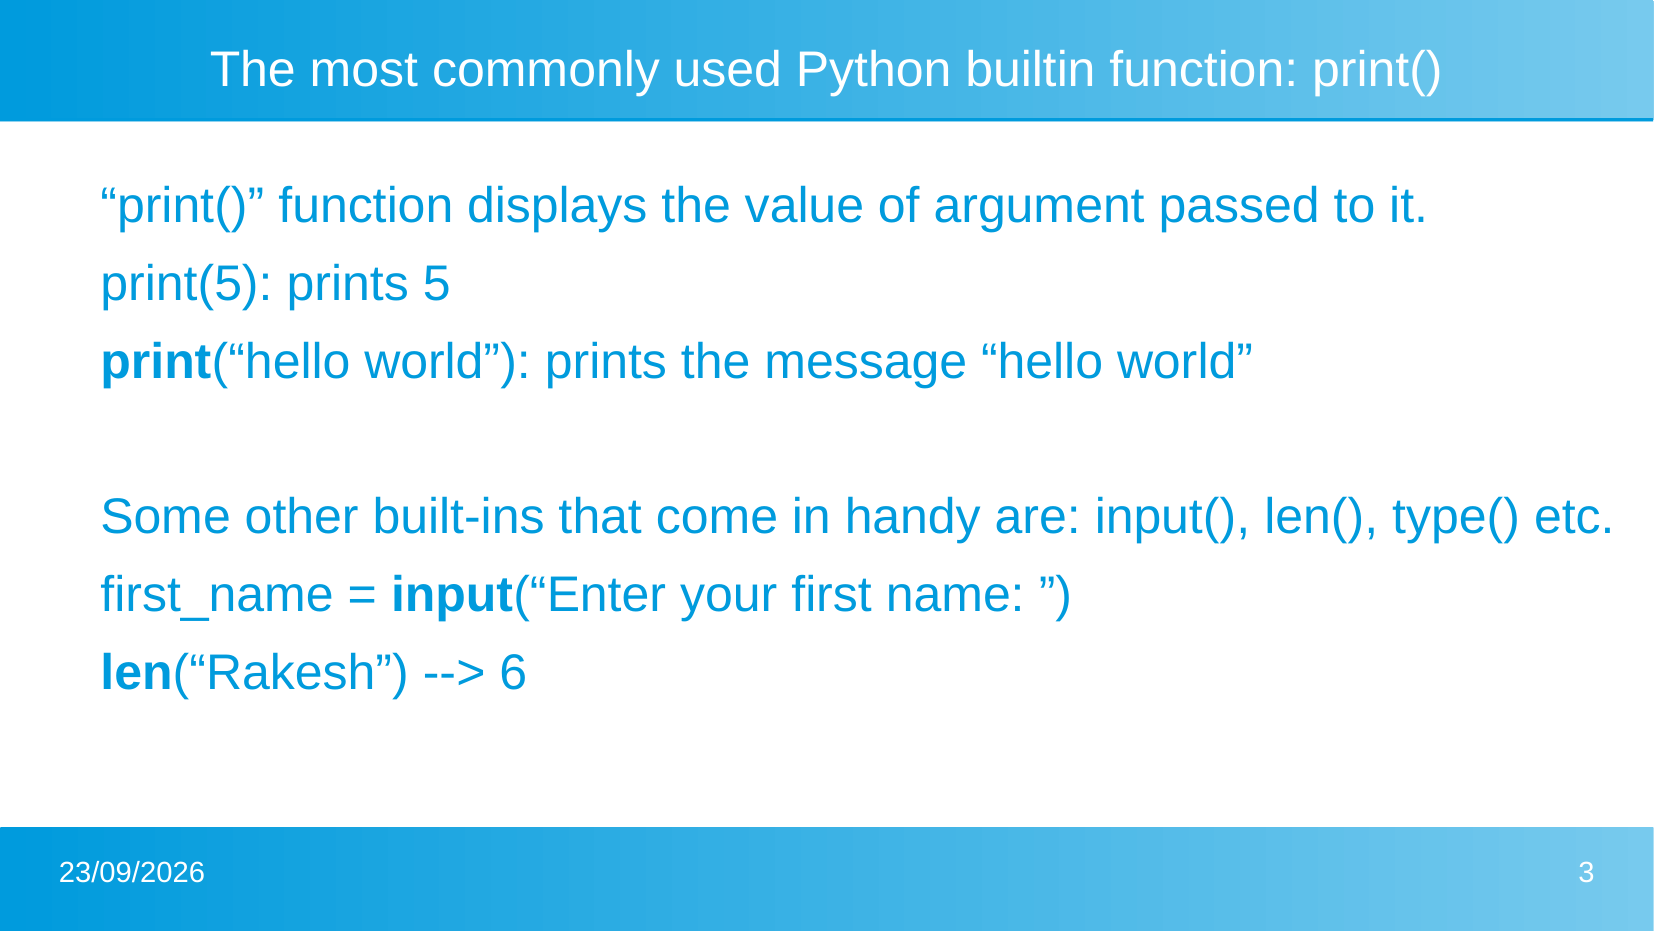

# The most commonly used Python builtin function: print()
“print()” function displays the value of argument passed to it.
print(5): prints 5
print(“hello world”): prints the message “hello world”
Some other built-ins that come in handy are: input(), len(), type() etc.
first_name = input(“Enter your first name: ”)
len(“Rakesh”) --> 6
3